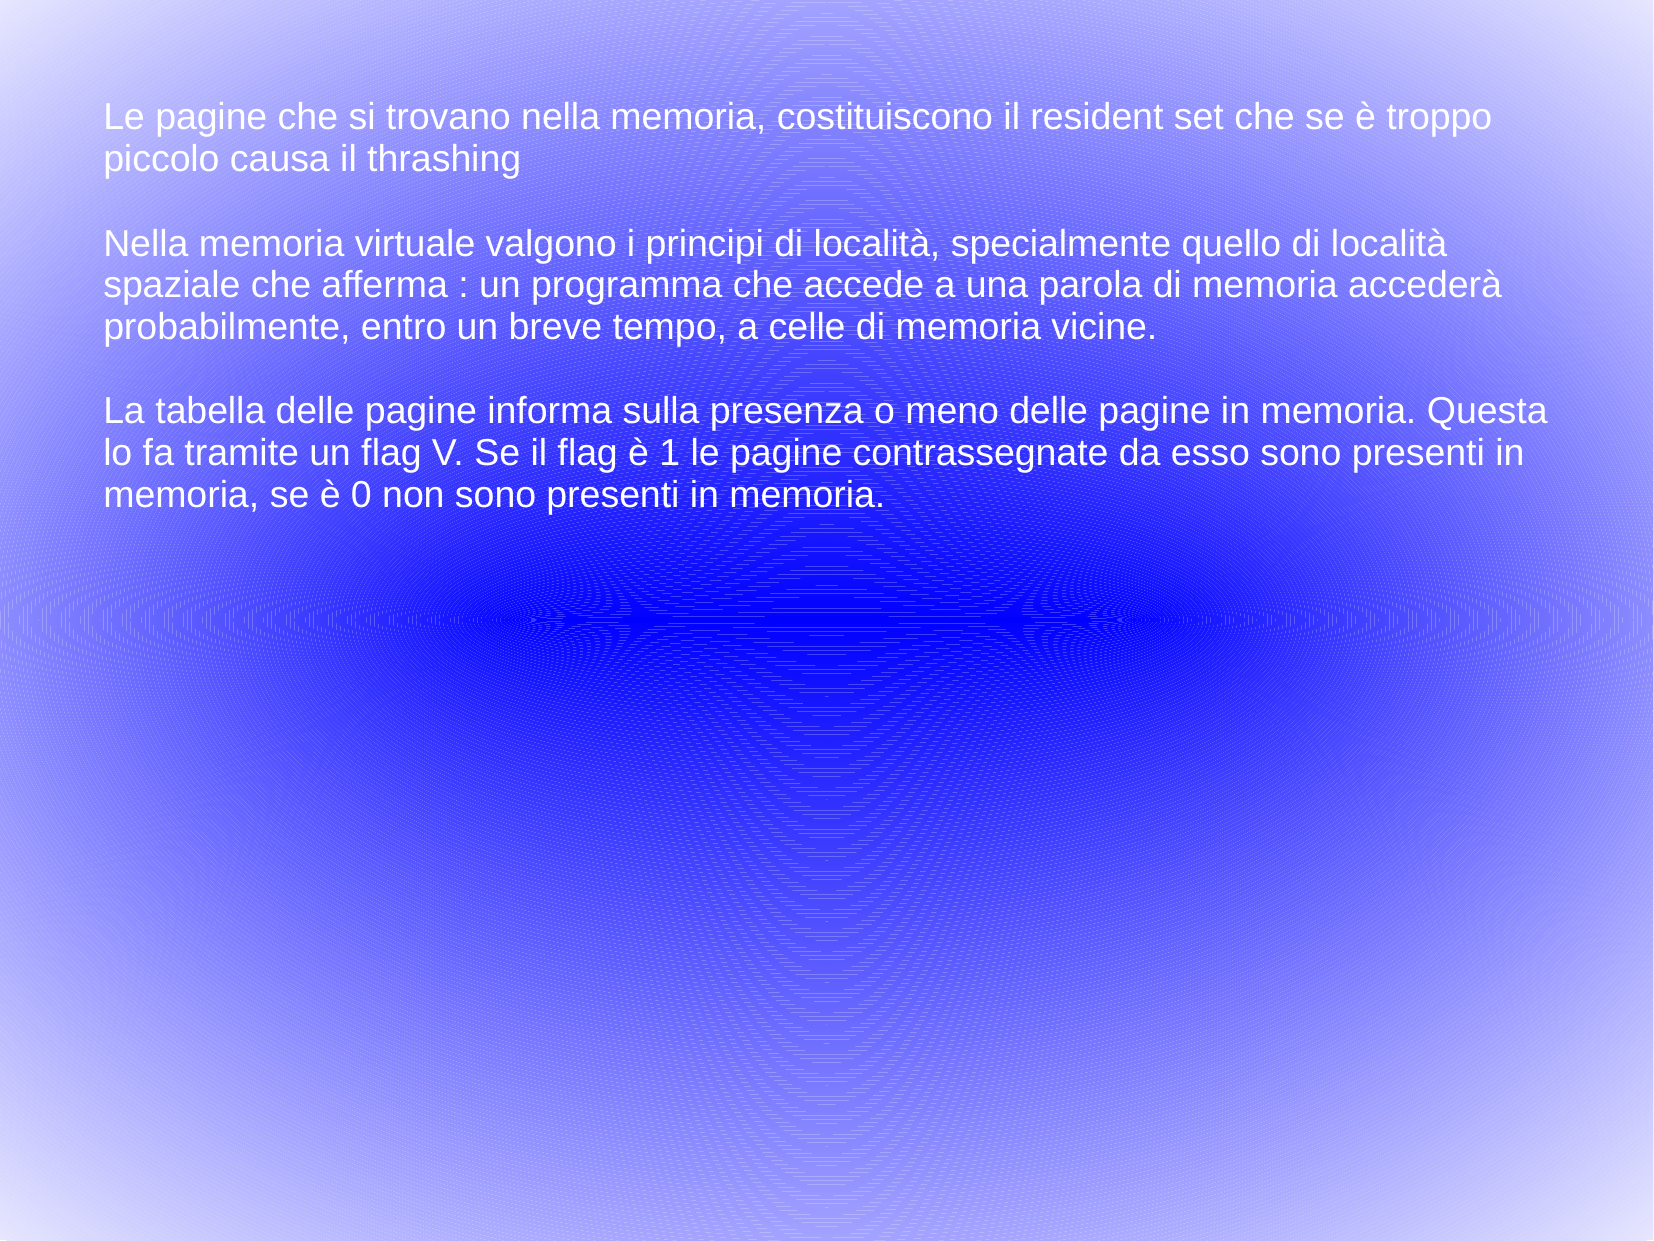

Le pagine che si trovano nella memoria, costituiscono il resident set che se è troppo piccolo causa il thrashing
Nella memoria virtuale valgono i principi di località, specialmente quello di località spaziale che afferma : un programma che accede a una parola di memoria accederà probabilmente, entro un breve tempo, a celle di memoria vicine.
La tabella delle pagine informa sulla presenza o meno delle pagine in memoria. Questa lo fa tramite un flag V. Se il flag è 1 le pagine contrassegnate da esso sono presenti in memoria, se è 0 non sono presenti in memoria.